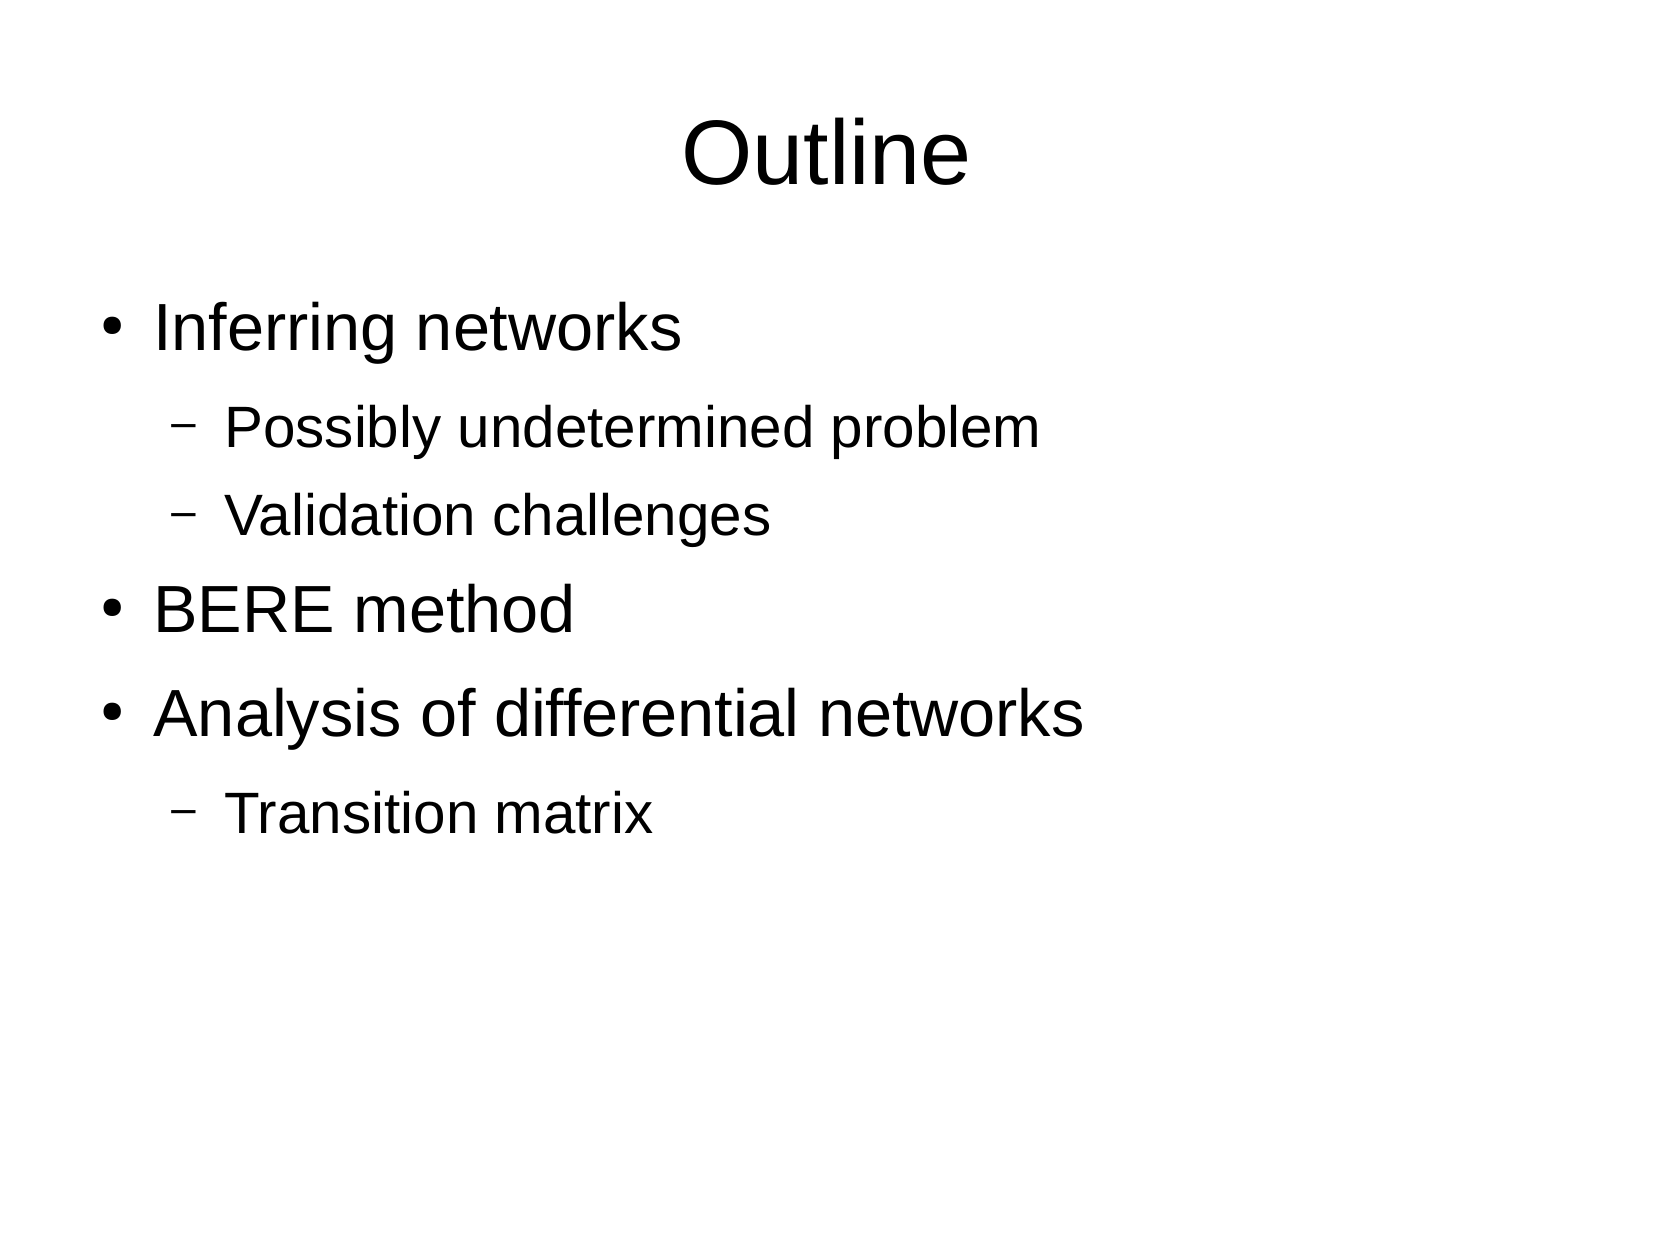

# Outline
Inferring networks
Possibly undetermined problem
Validation challenges
BERE method
Analysis of differential networks
Transition matrix